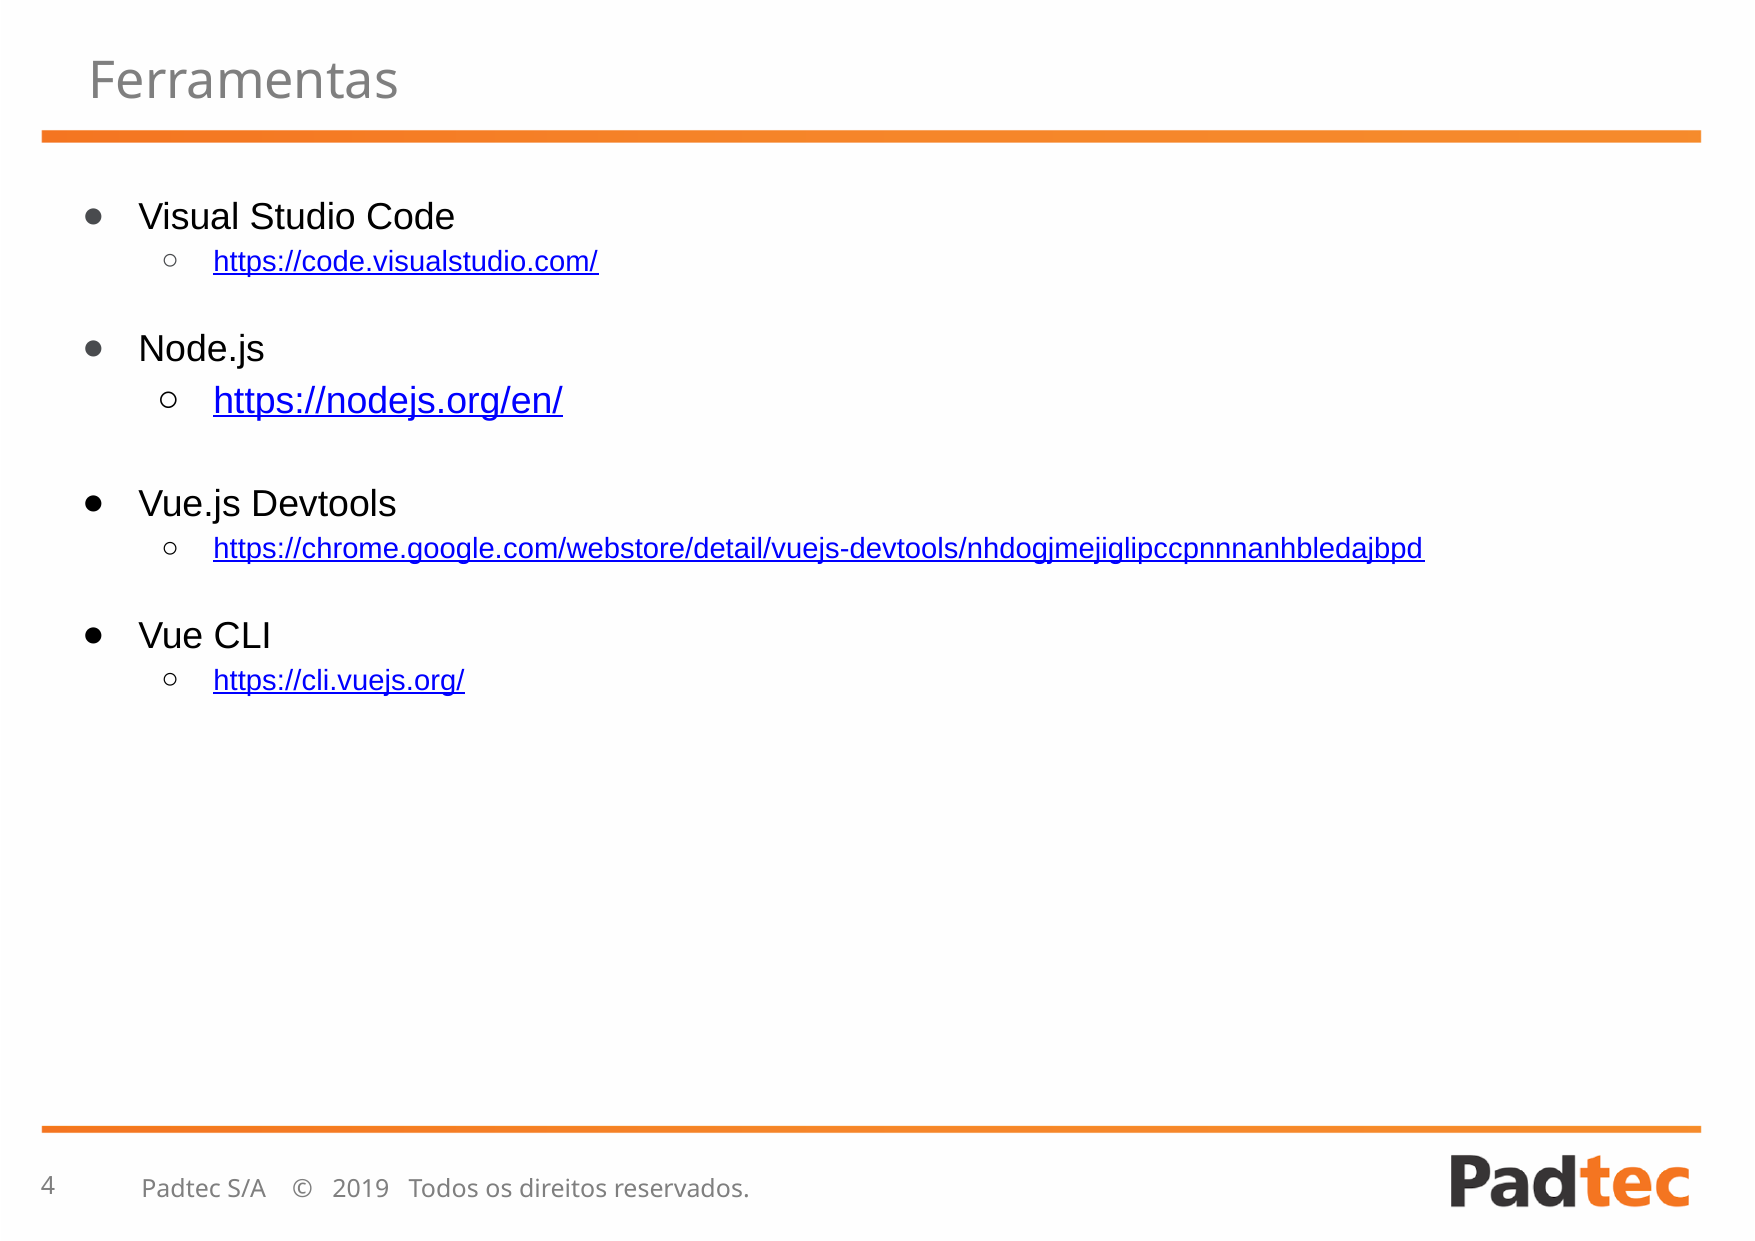

# Ferramentas
Visual Studio Code
https://code.visualstudio.com/
Node.js
https://nodejs.org/en/
Vue.js Devtools
https://chrome.google.com/webstore/detail/vuejs-devtools/nhdogjmejiglipccpnnnanhbledajbpd
Vue CLI
https://cli.vuejs.org/